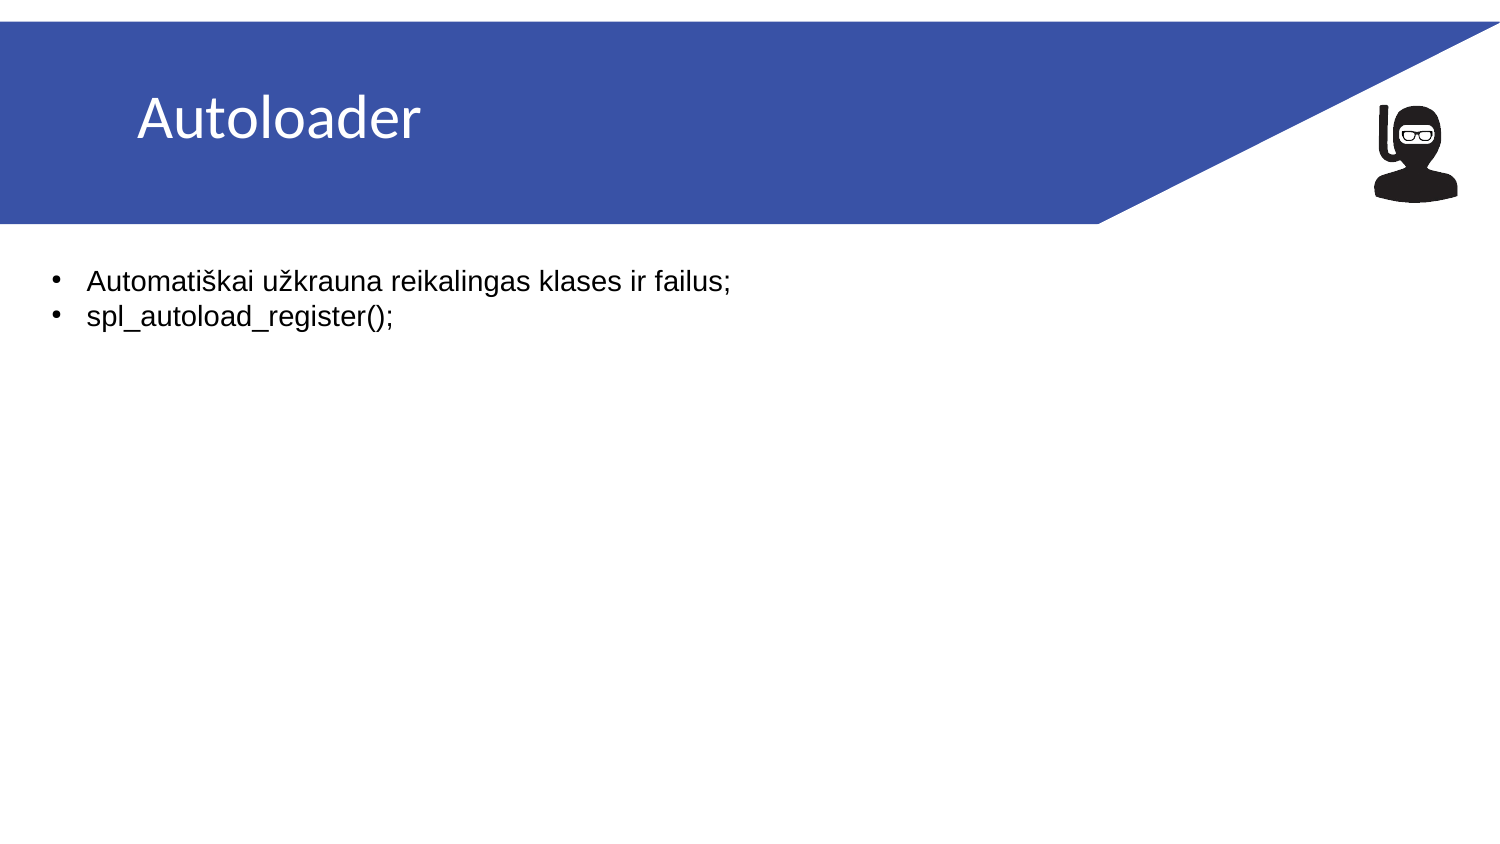

# Autoloader
Automatiškai užkrauna reikalingas klases ir failus;
spl_autoload_register();